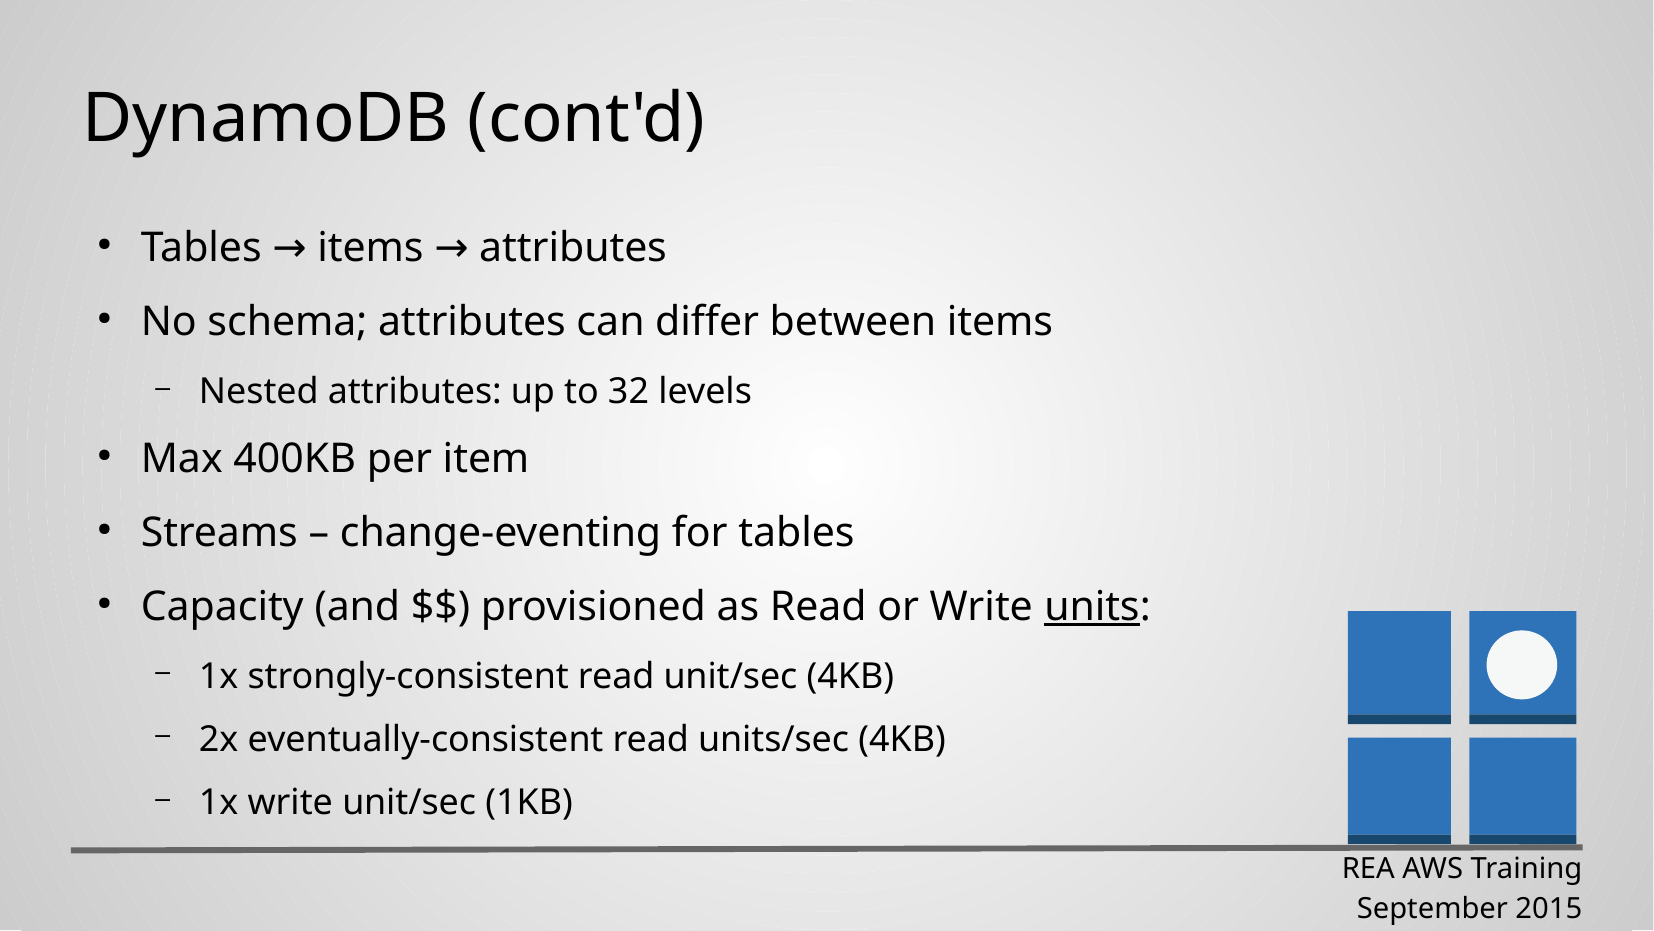

# DynamoDB (cont'd)
Tables → items → attributes
No schema; attributes can differ between items
Nested attributes: up to 32 levels
Max 400KB per item
Streams – change-eventing for tables
Capacity (and $$) provisioned as Read or Write units:
1x strongly-consistent read unit/sec (4KB)
2x eventually-consistent read units/sec (4KB)
1x write unit/sec (1KB)